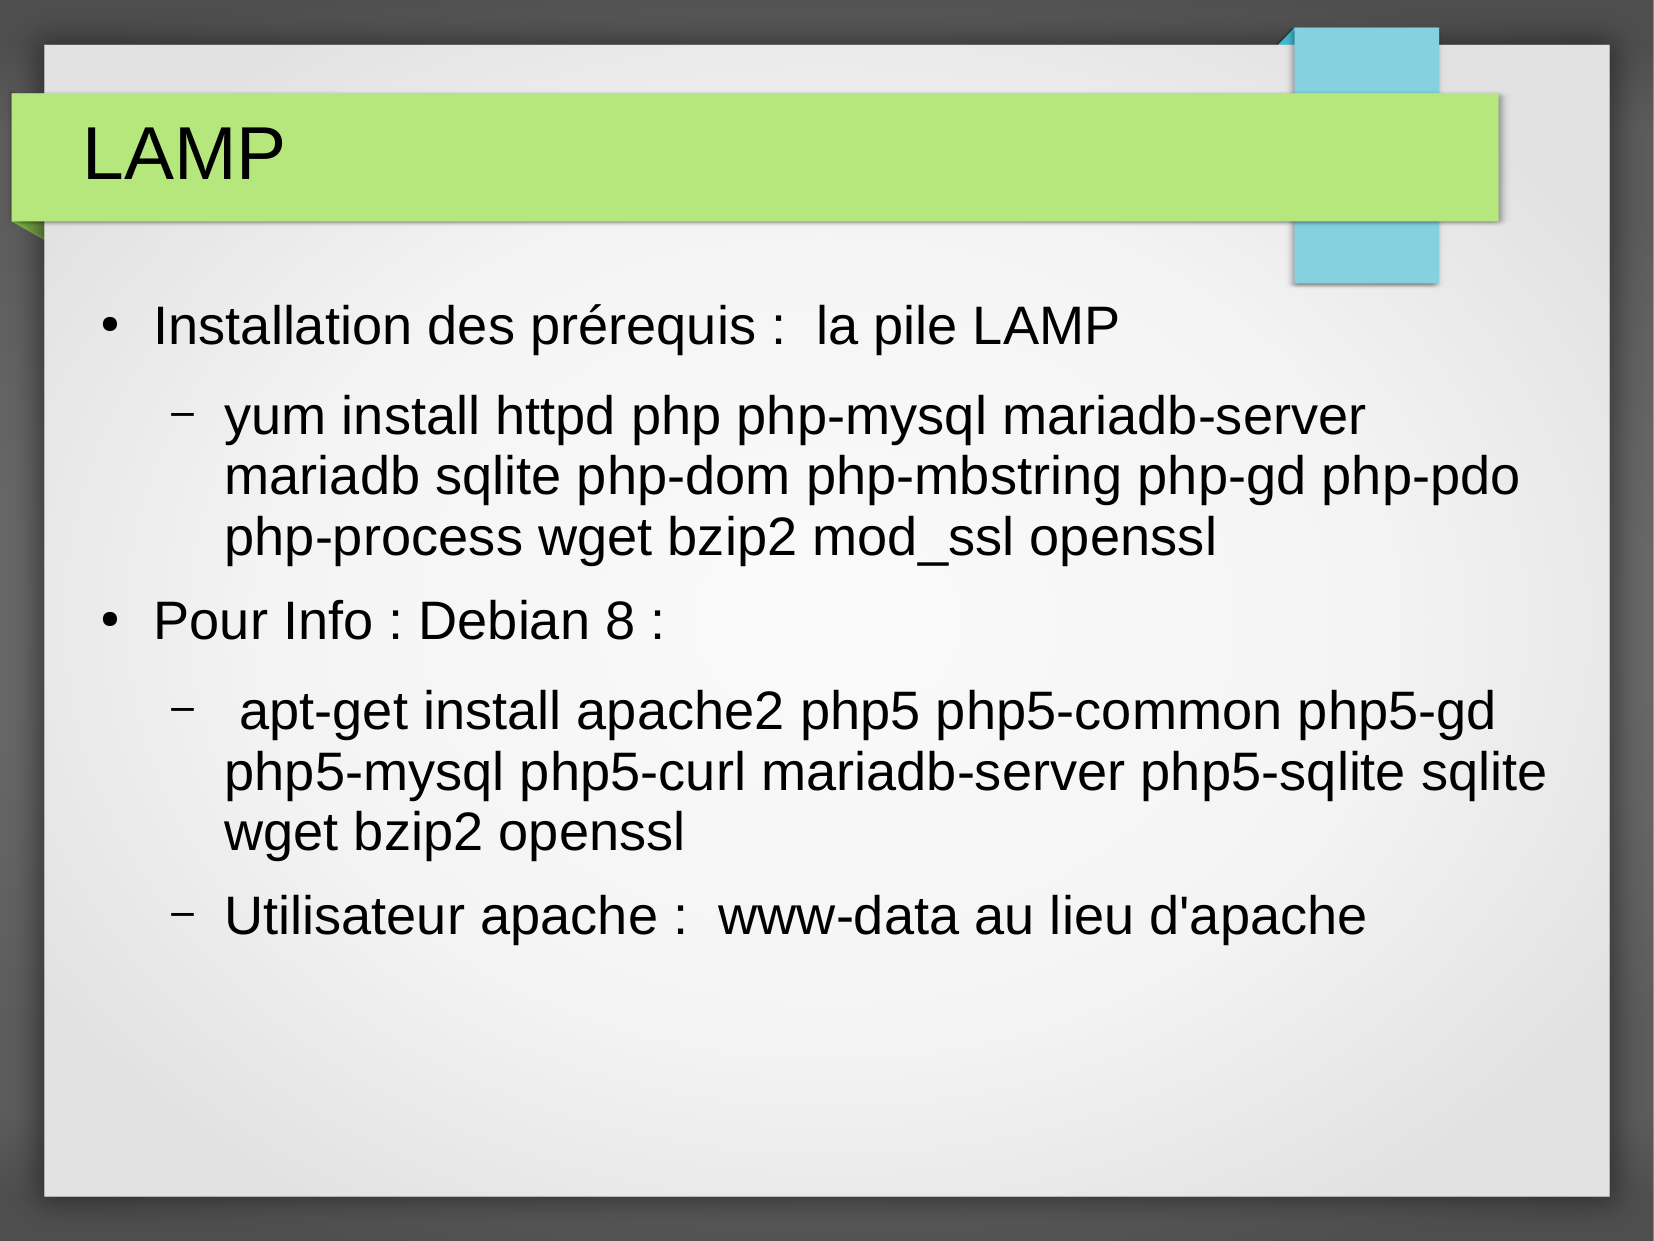

# LAMP
Installation des prérequis : la pile LAMP
yum install httpd php php-mysql mariadb-server mariadb sqlite php-dom php-mbstring php-gd php-pdo php-process wget bzip2 mod_ssl openssl
Pour Info : Debian 8 :
 apt-get install apache2 php5 php5-common php5-gd php5-mysql php5-curl mariadb-server php5-sqlite sqlite wget bzip2 openssl
Utilisateur apache : www-data au lieu d'apache